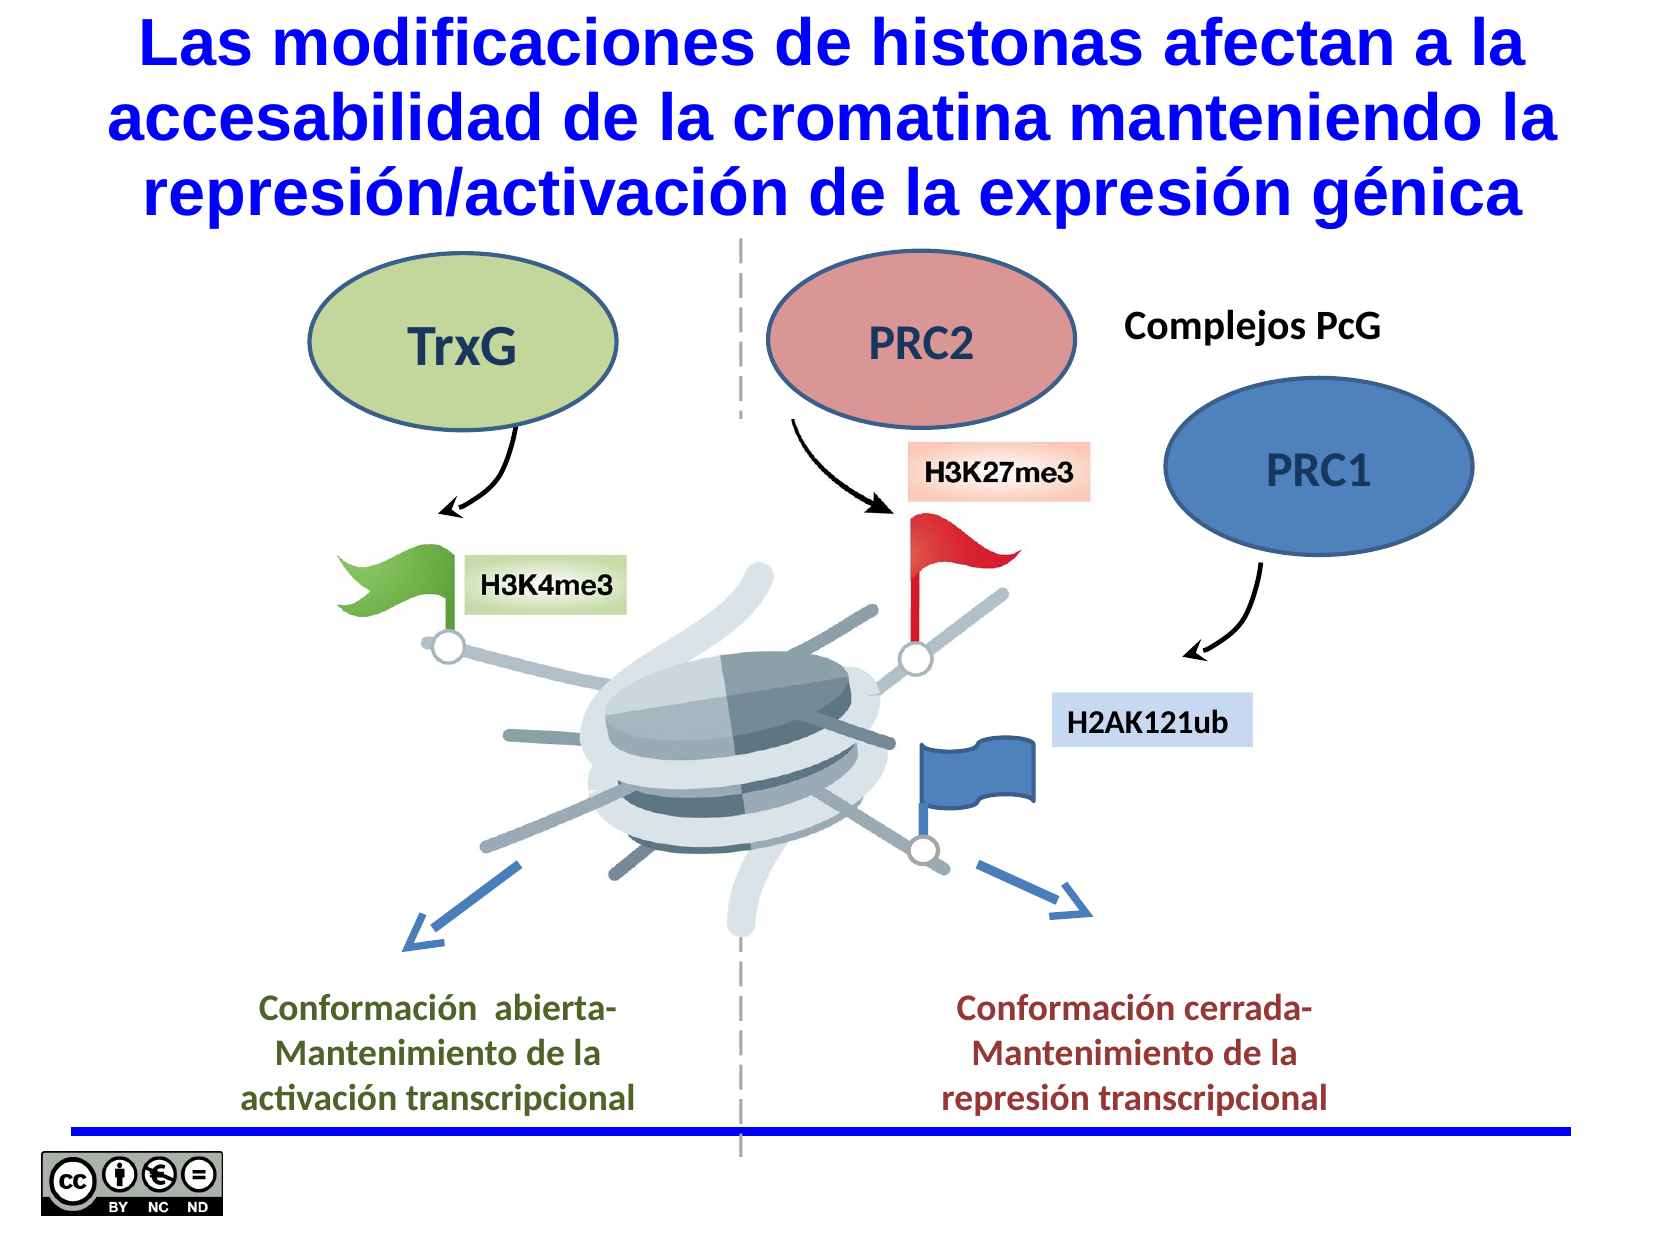

# Las modificaciones de histonas afectan a la accesabilidad de la cromatina manteniendo la represión/activación de la expresión génica
PRC2
TrxG
Complejos PcG
PRC1
H2AK121ub
Conformación abierta-Mantenimiento de la activación transcripcional
Conformación cerrada-Mantenimiento de la represión transcripcional